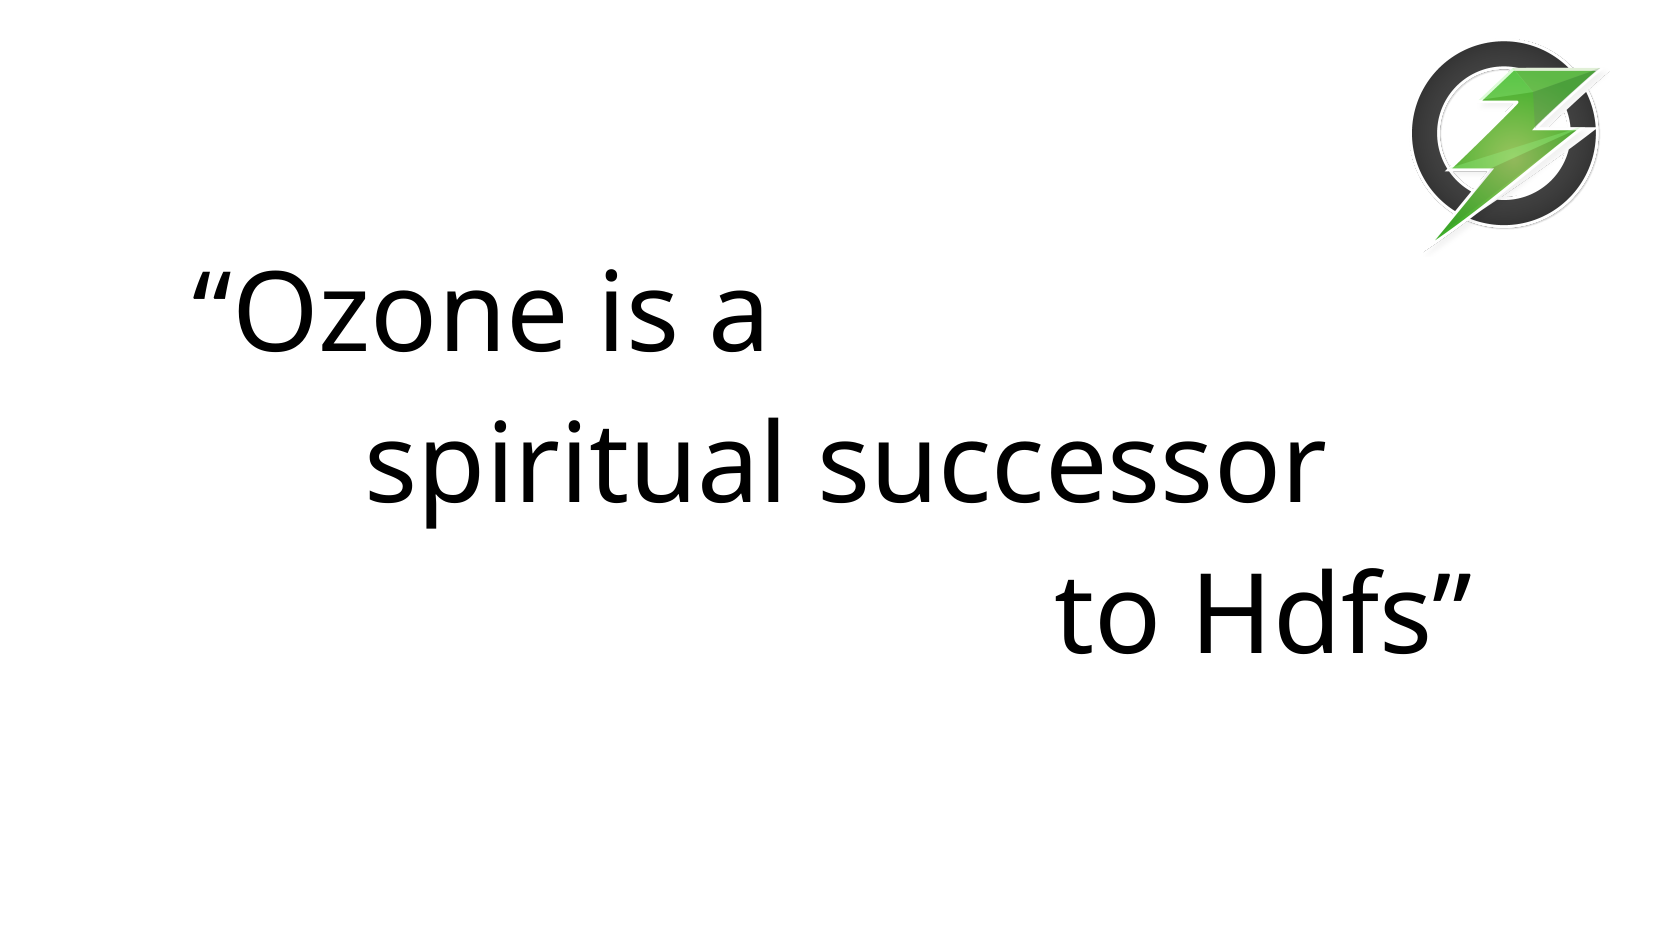

# “Ozone is a spiritual successor to Hdfs”